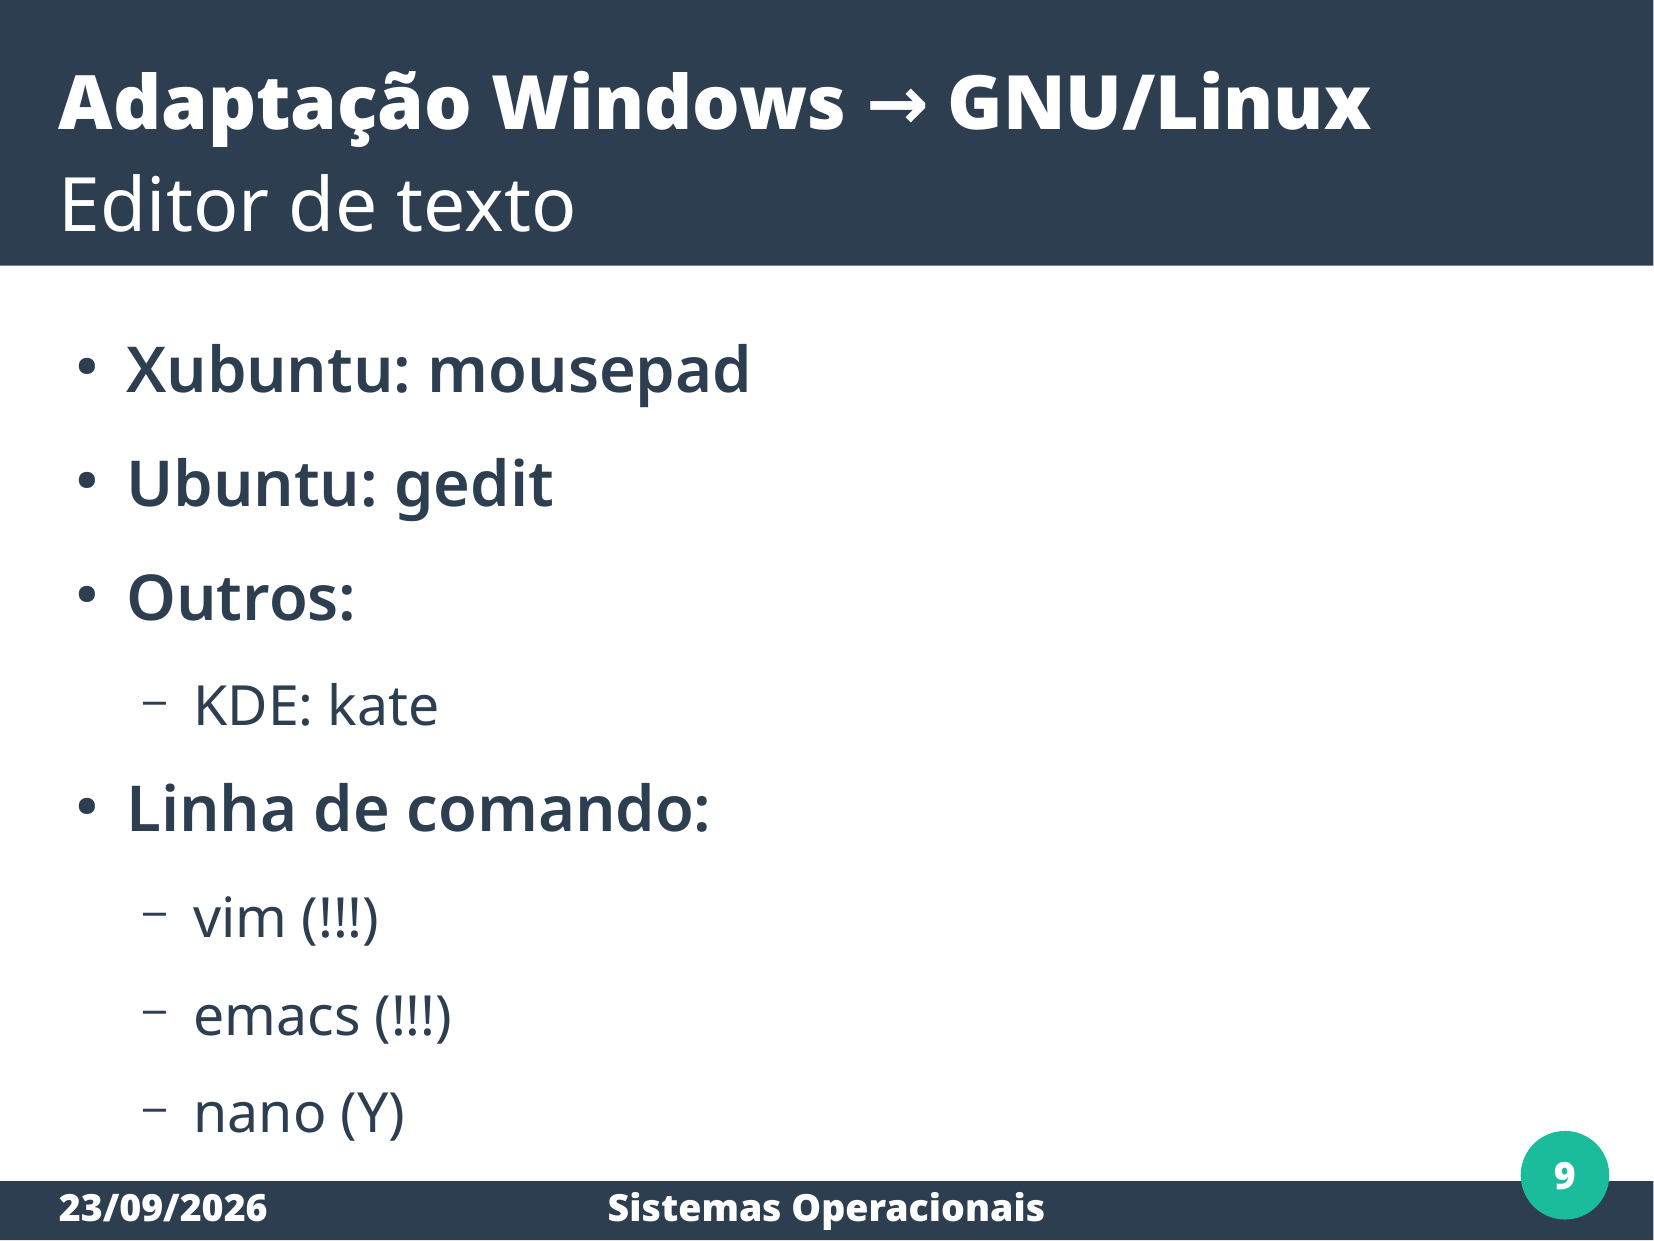

# Adaptação Windows → GNU/Linux Editor de texto
Xubuntu: mousepad
Ubuntu: gedit
Outros:
KDE: kate
Linha de comando:
vim (!!!)
emacs (!!!)
nano (Y)
9
Sistemas Operacionais